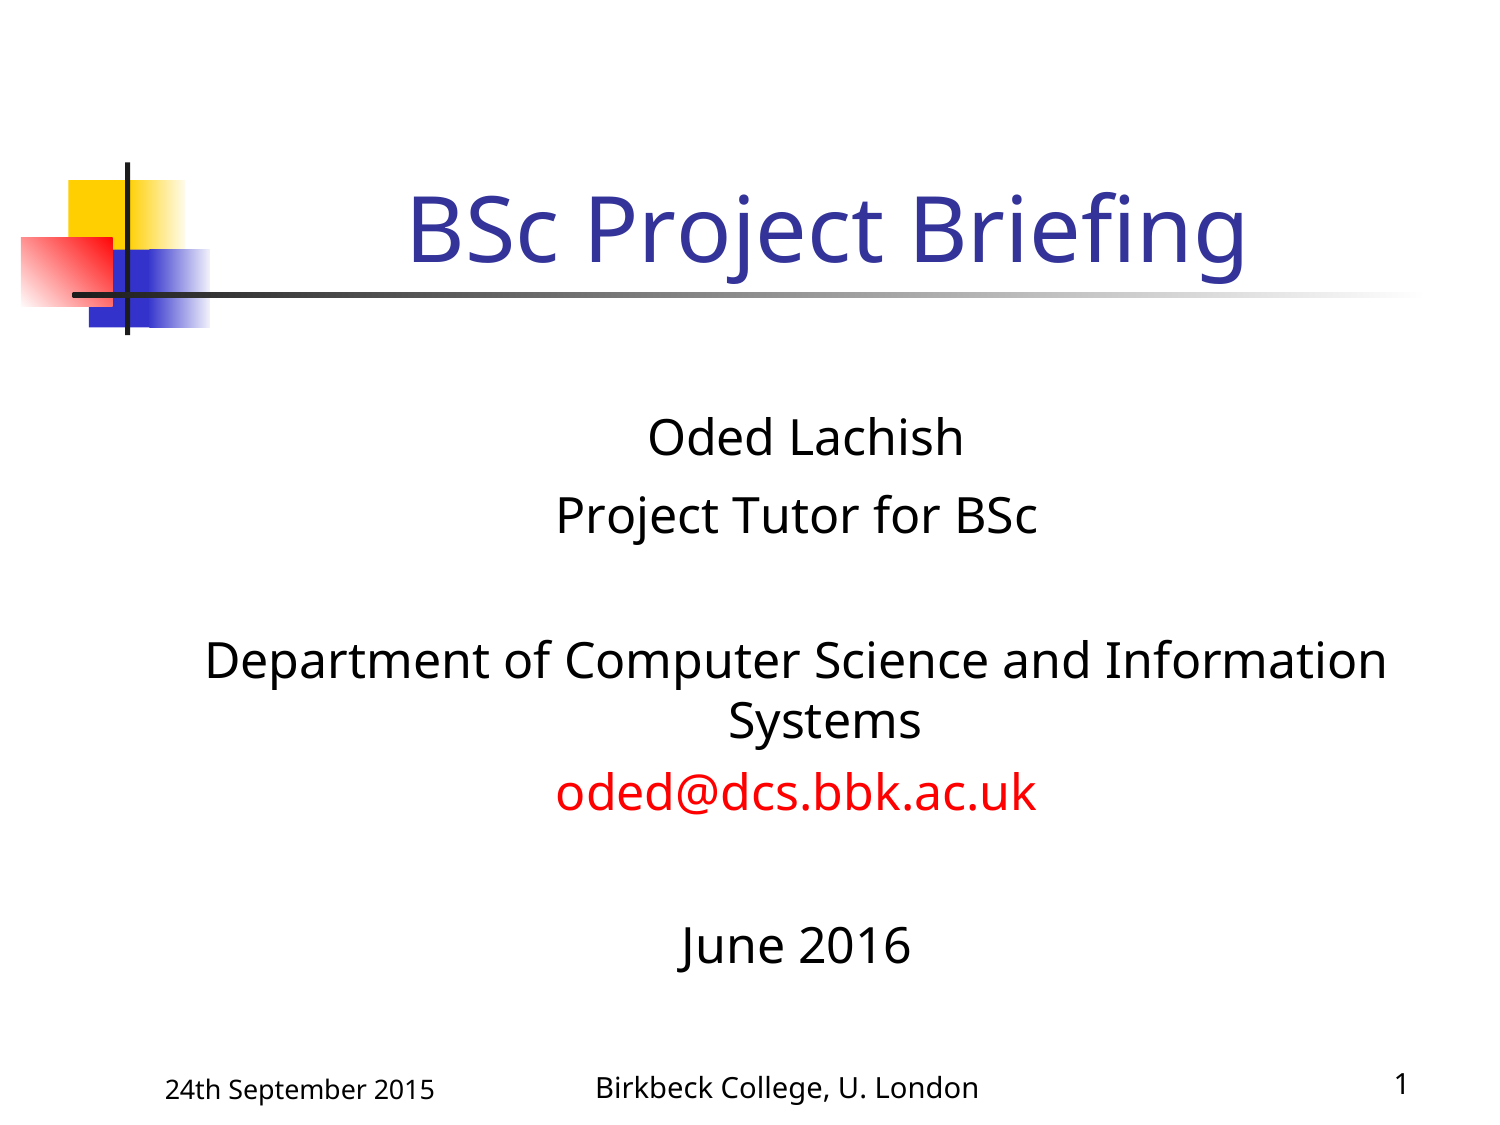

# BSc Project Briefing
 Oded Lachish
Project Tutor for BSc
Department of Computer Science and Information Systems
oded@dcs.bbk.ac.uk
June 2016
24th September 2015
Birkbeck College, U. London